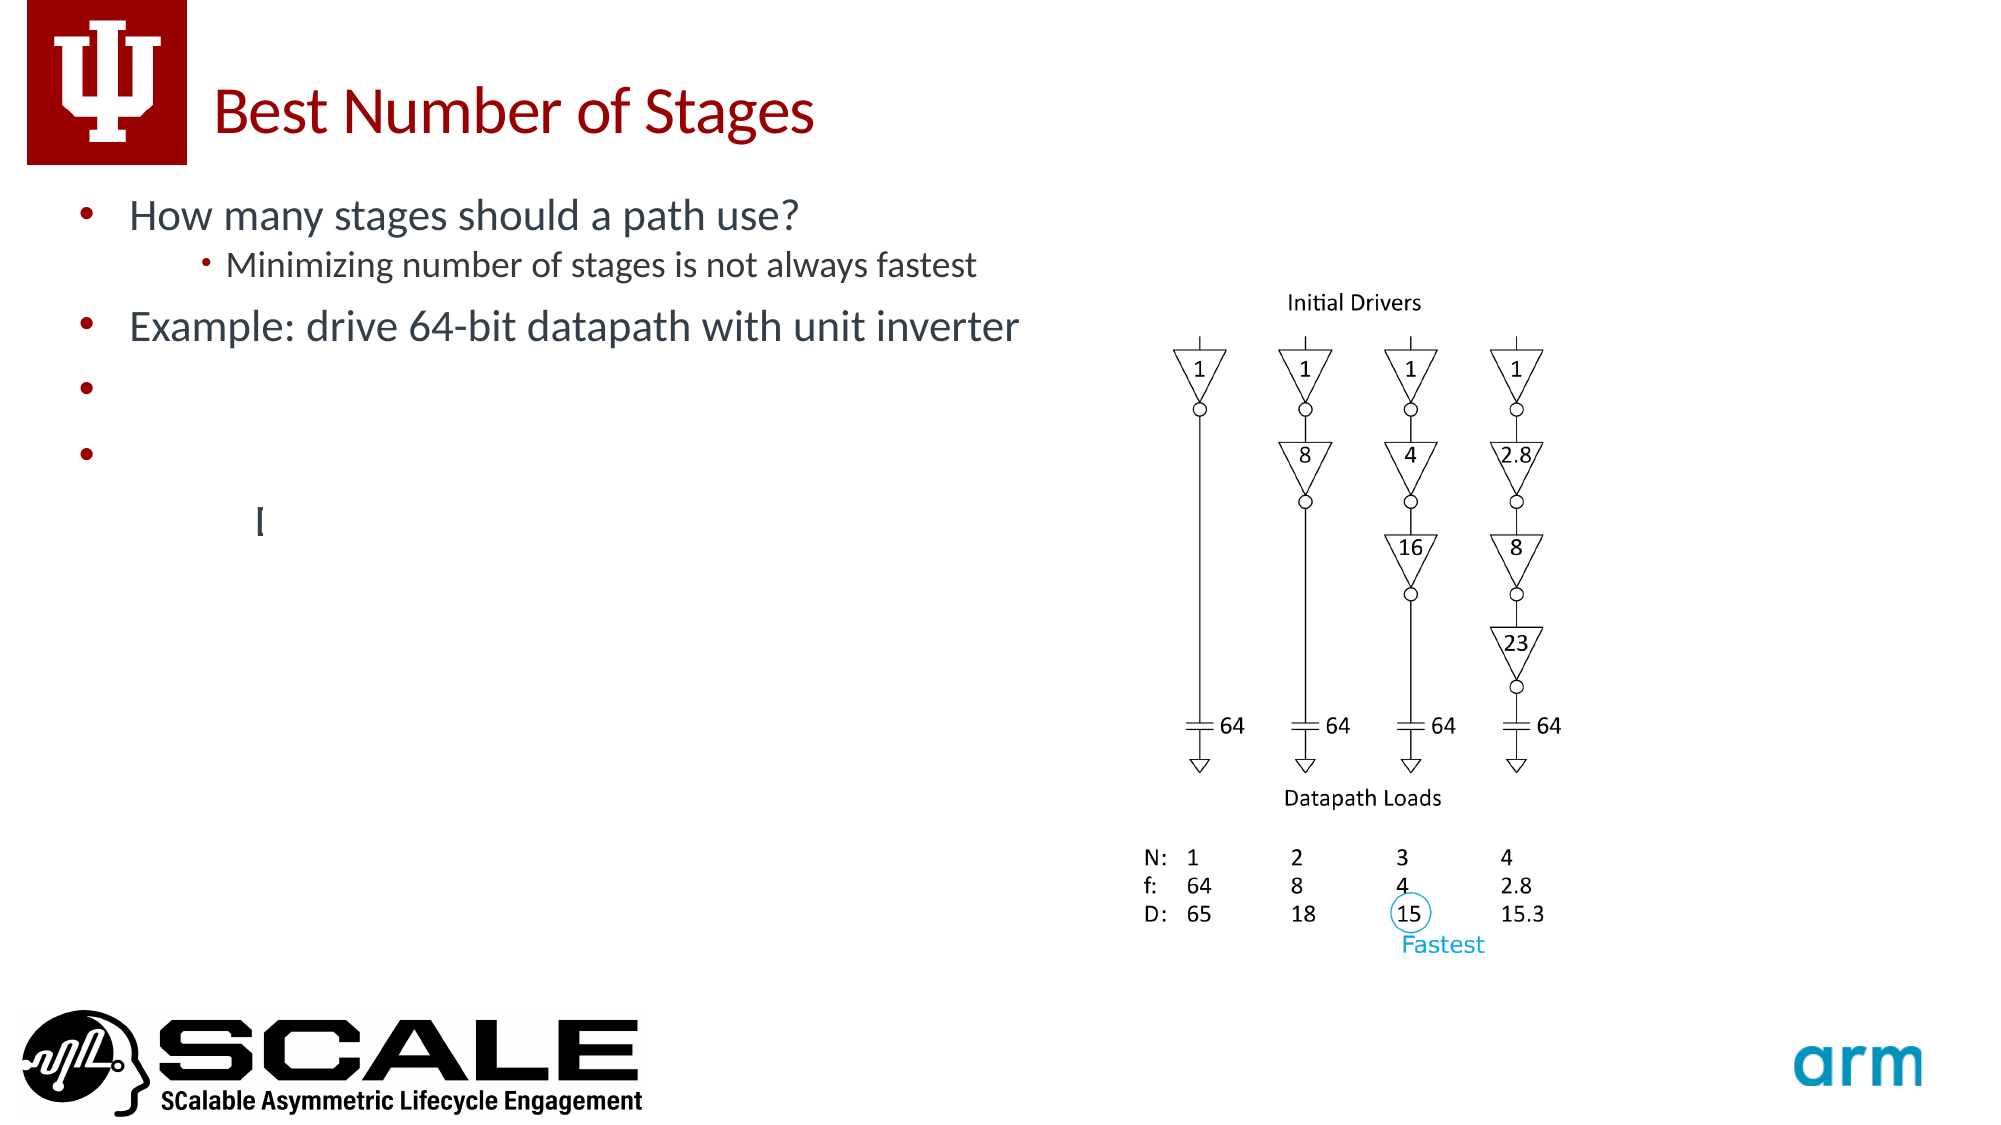

Best Number of Stages
# How many stages should a path use?
Minimizing number of stages is not always fastest
Example: drive 64-bit datapath with unit inverter
	D 	= NF1/N + P
		= N(64)1/N + N